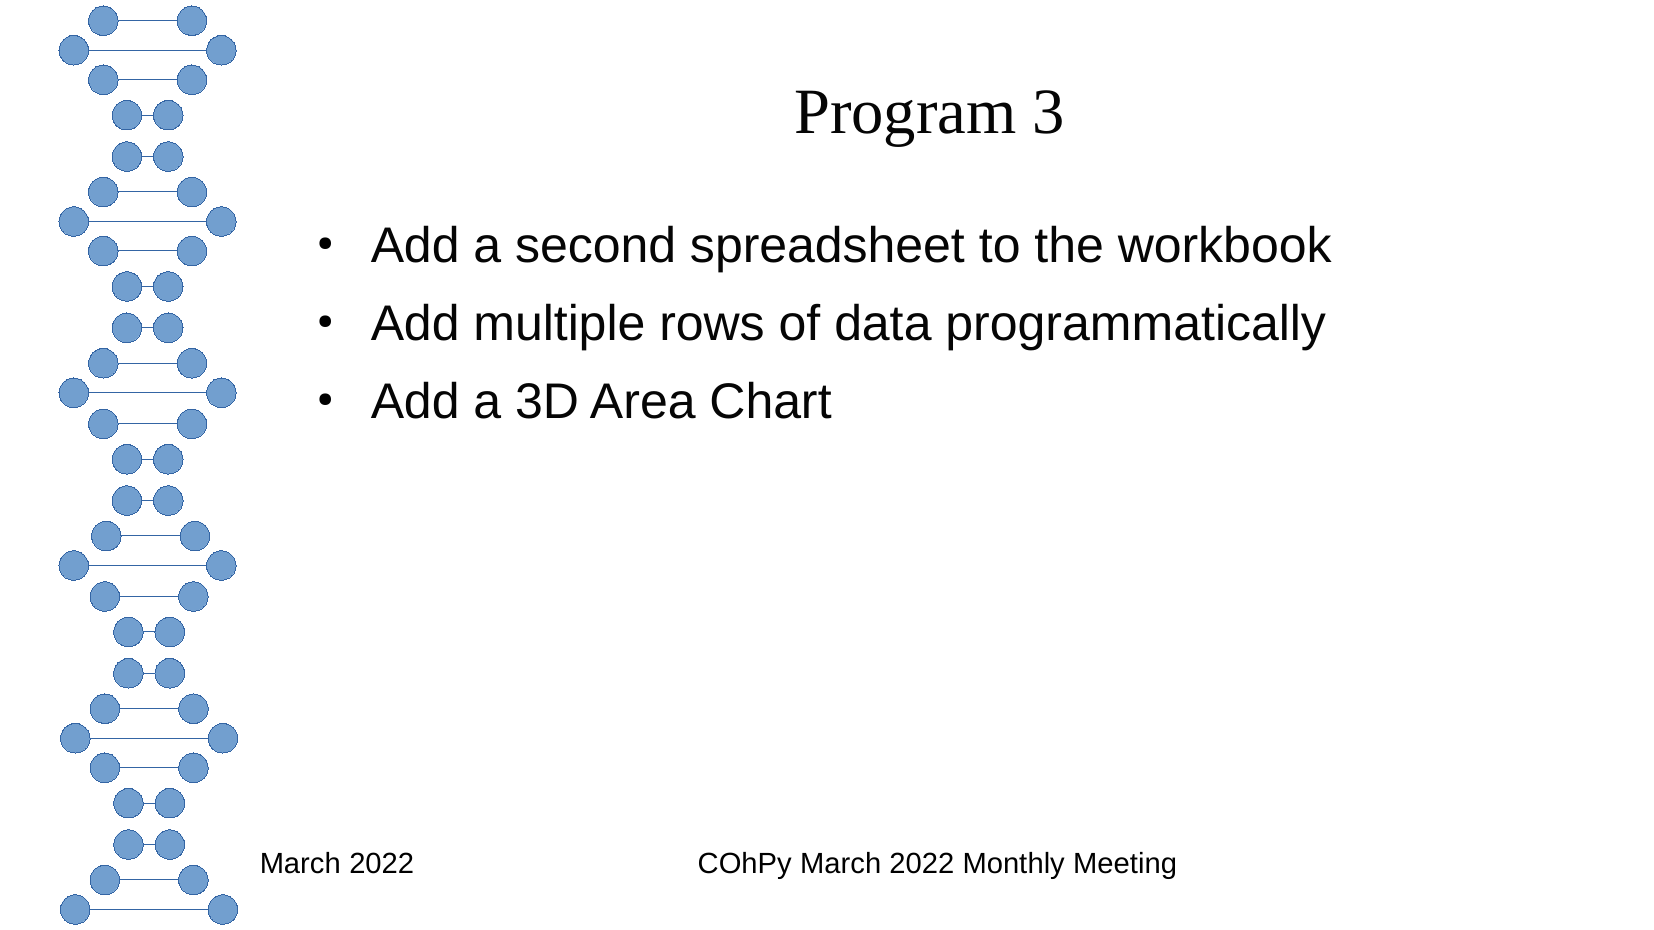

# Program 3
Add a second spreadsheet to the workbook
Add multiple rows of data programmatically
Add a 3D Area Chart